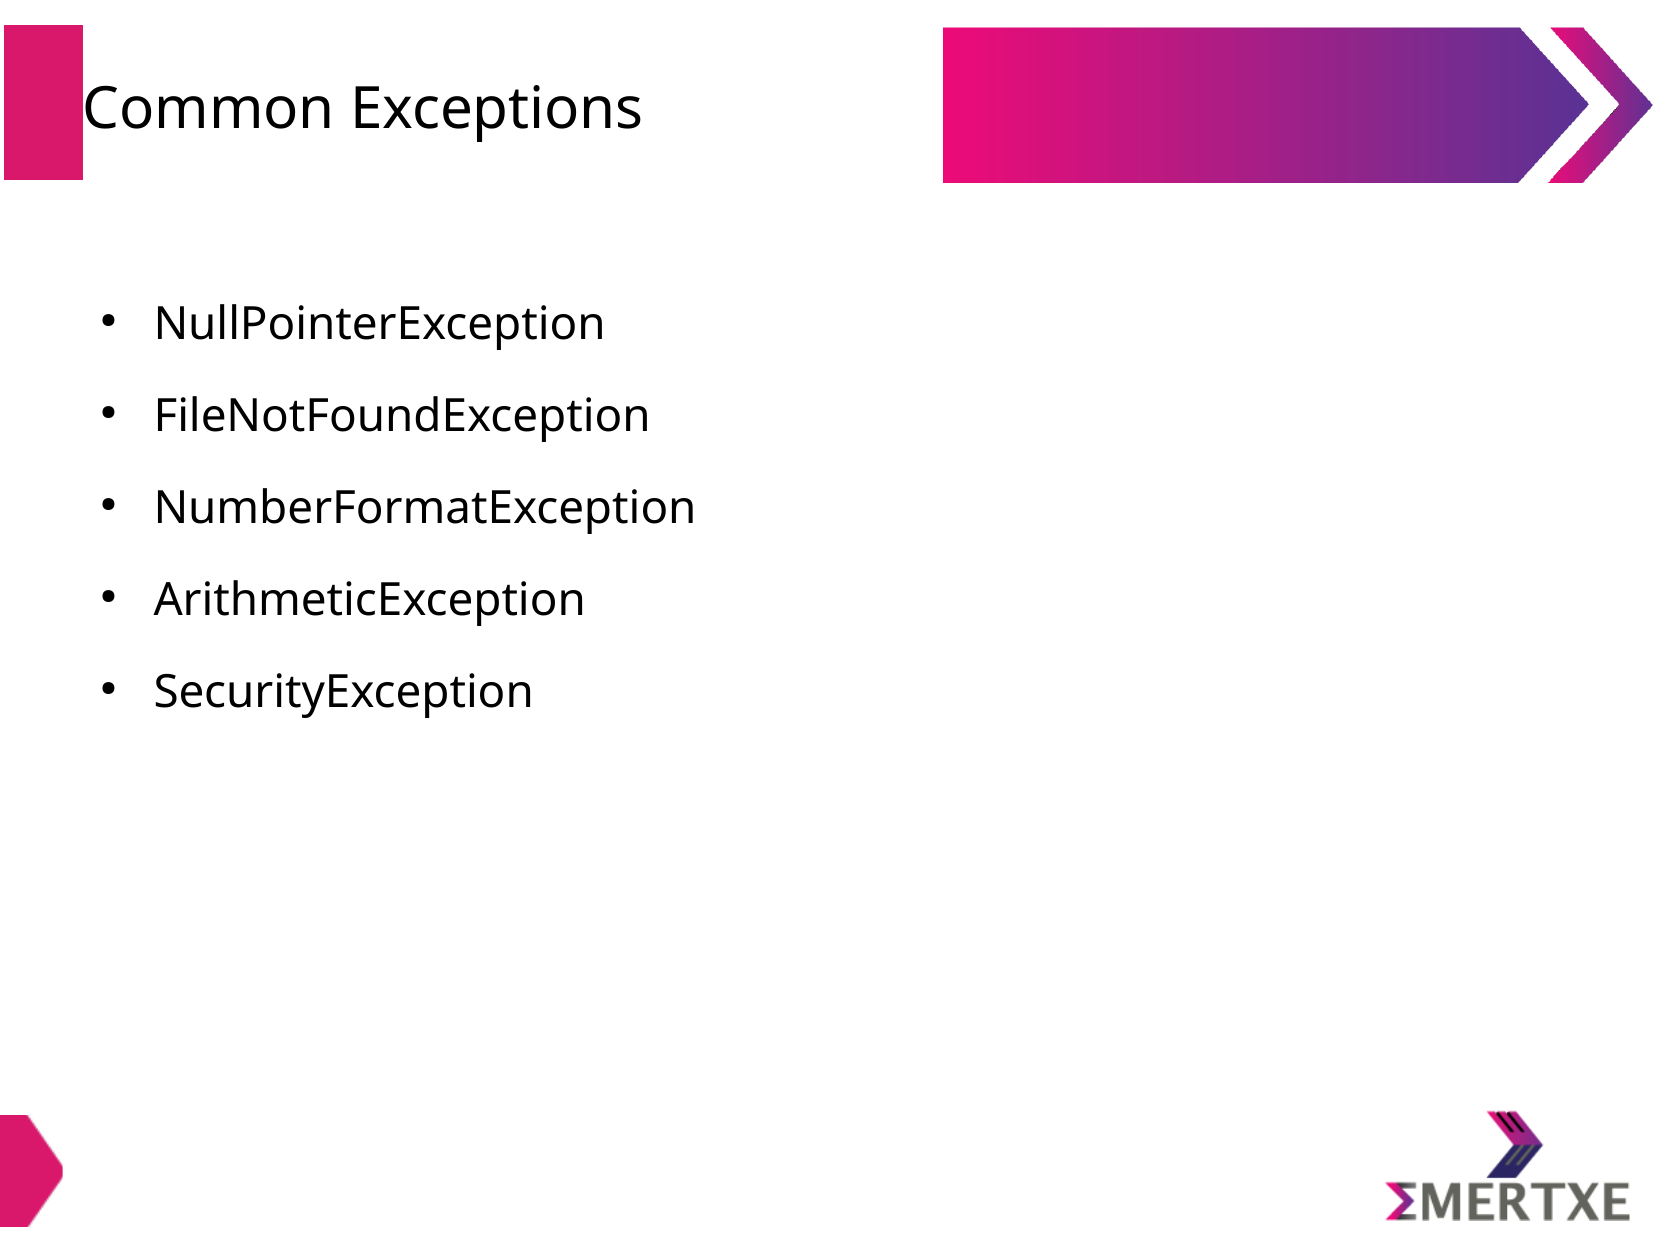

# Common Exceptions
NullPointerException
FileNotFoundException
NumberFormatException
ArithmeticException
SecurityException